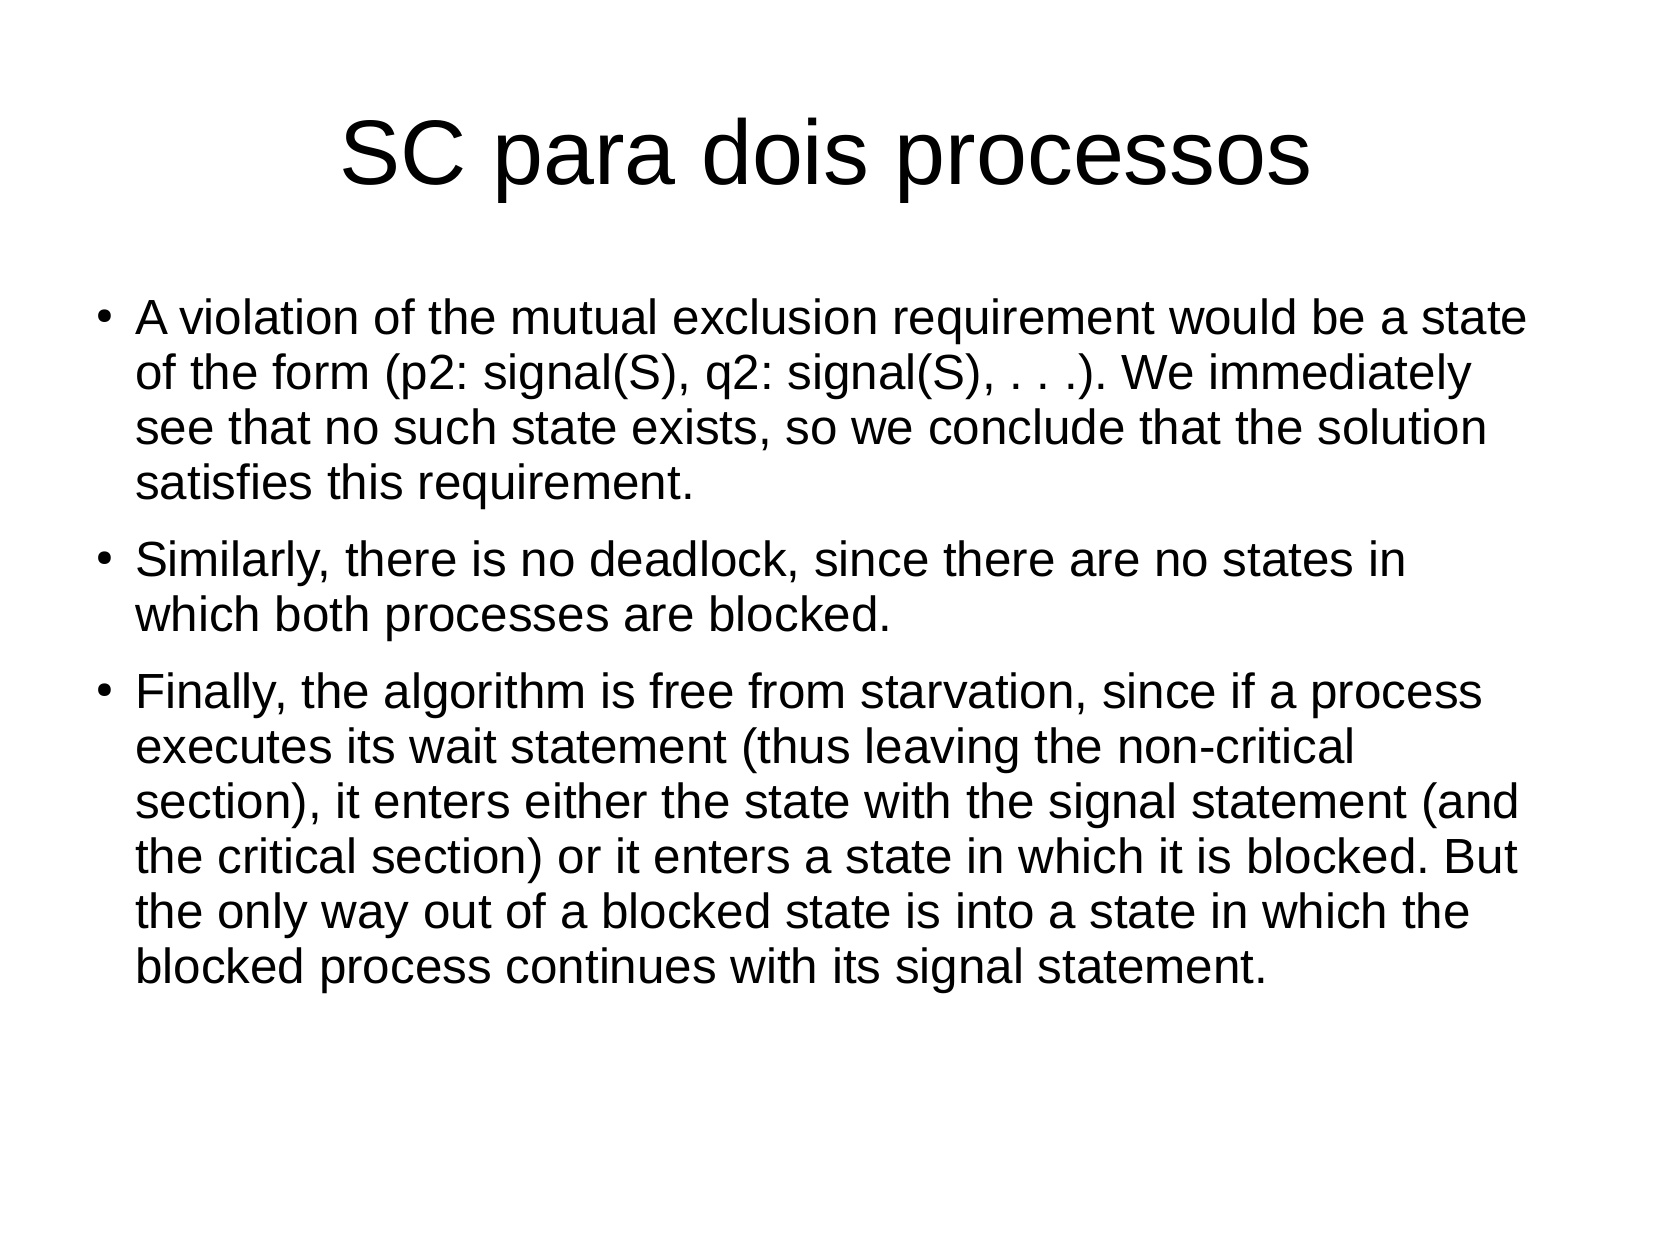

# SC para dois processos
A violation of the mutual exclusion requirement would be a state of the form (p2: signal(S), q2: signal(S), . . .). We immediately see that no such state exists, so we conclude that the solution satisfies this requirement.
Similarly, there is no deadlock, since there are no states in which both processes are blocked.
Finally, the algorithm is free from starvation, since if a process executes its wait statement (thus leaving the non-critical section), it enters either the state with the signal statement (and the critical section) or it enters a state in which it is blocked. But the only way out of a blocked state is into a state in which the blocked process continues with its signal statement.